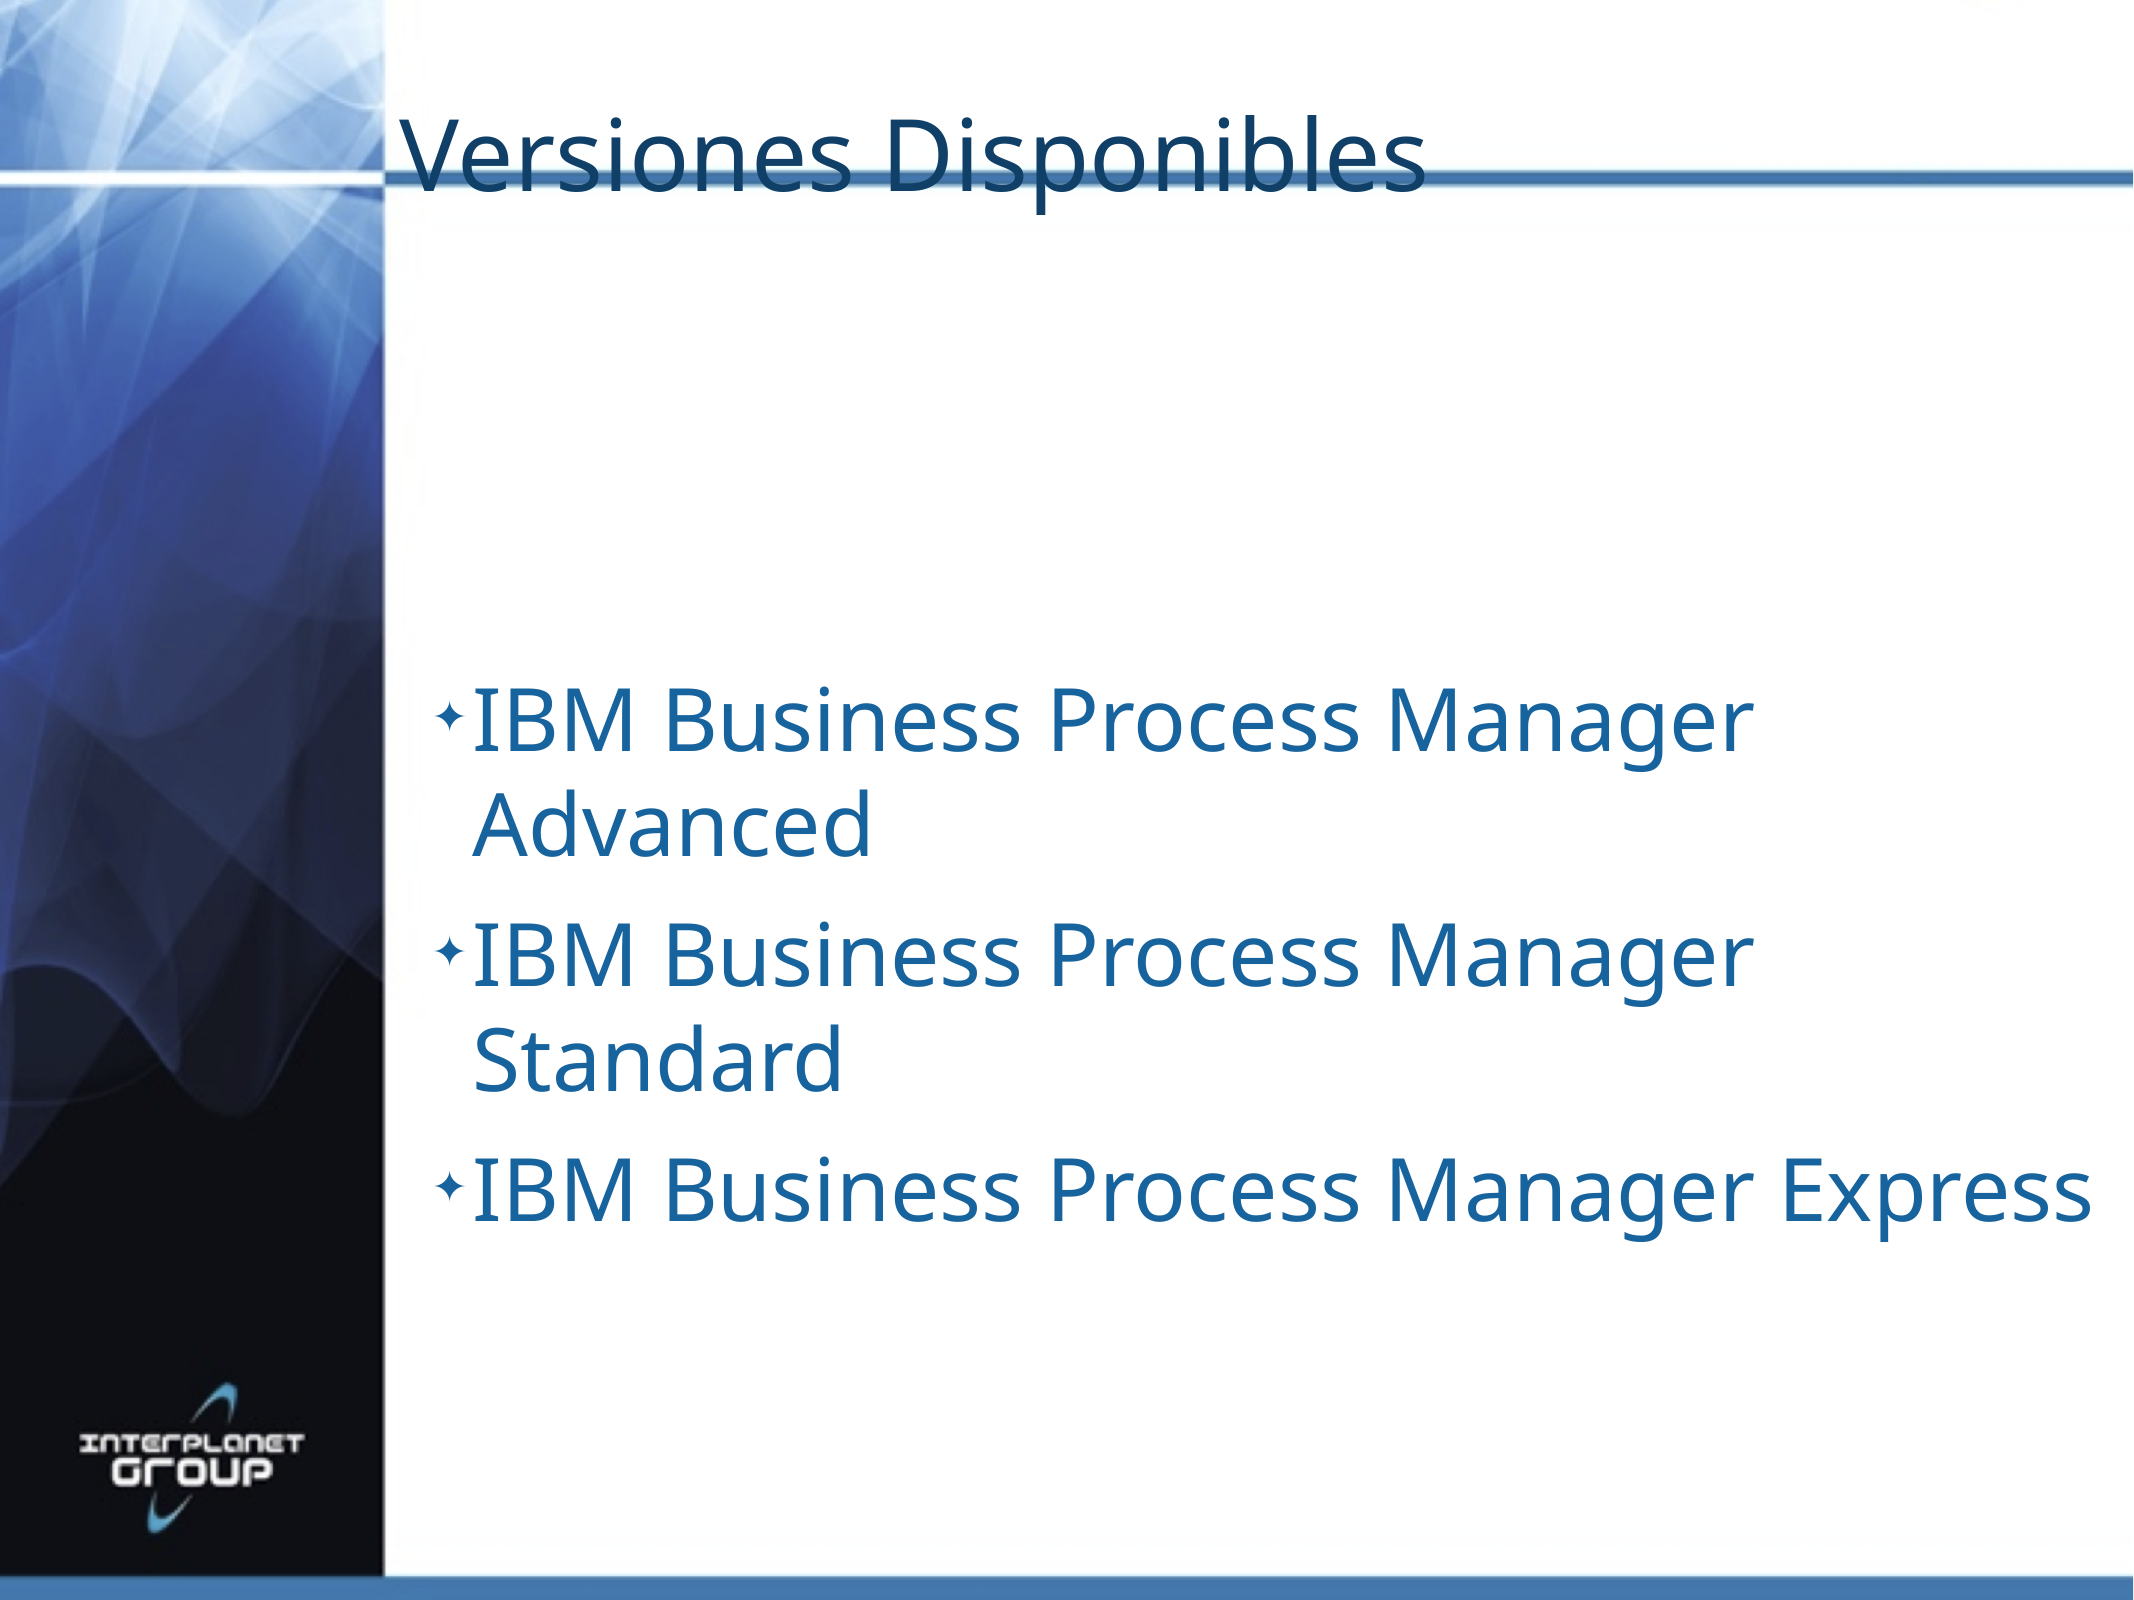

# Versiones Disponibles
IBM Business Process Manager Advanced
IBM Business Process Manager Standard
IBM Business Process Manager Express